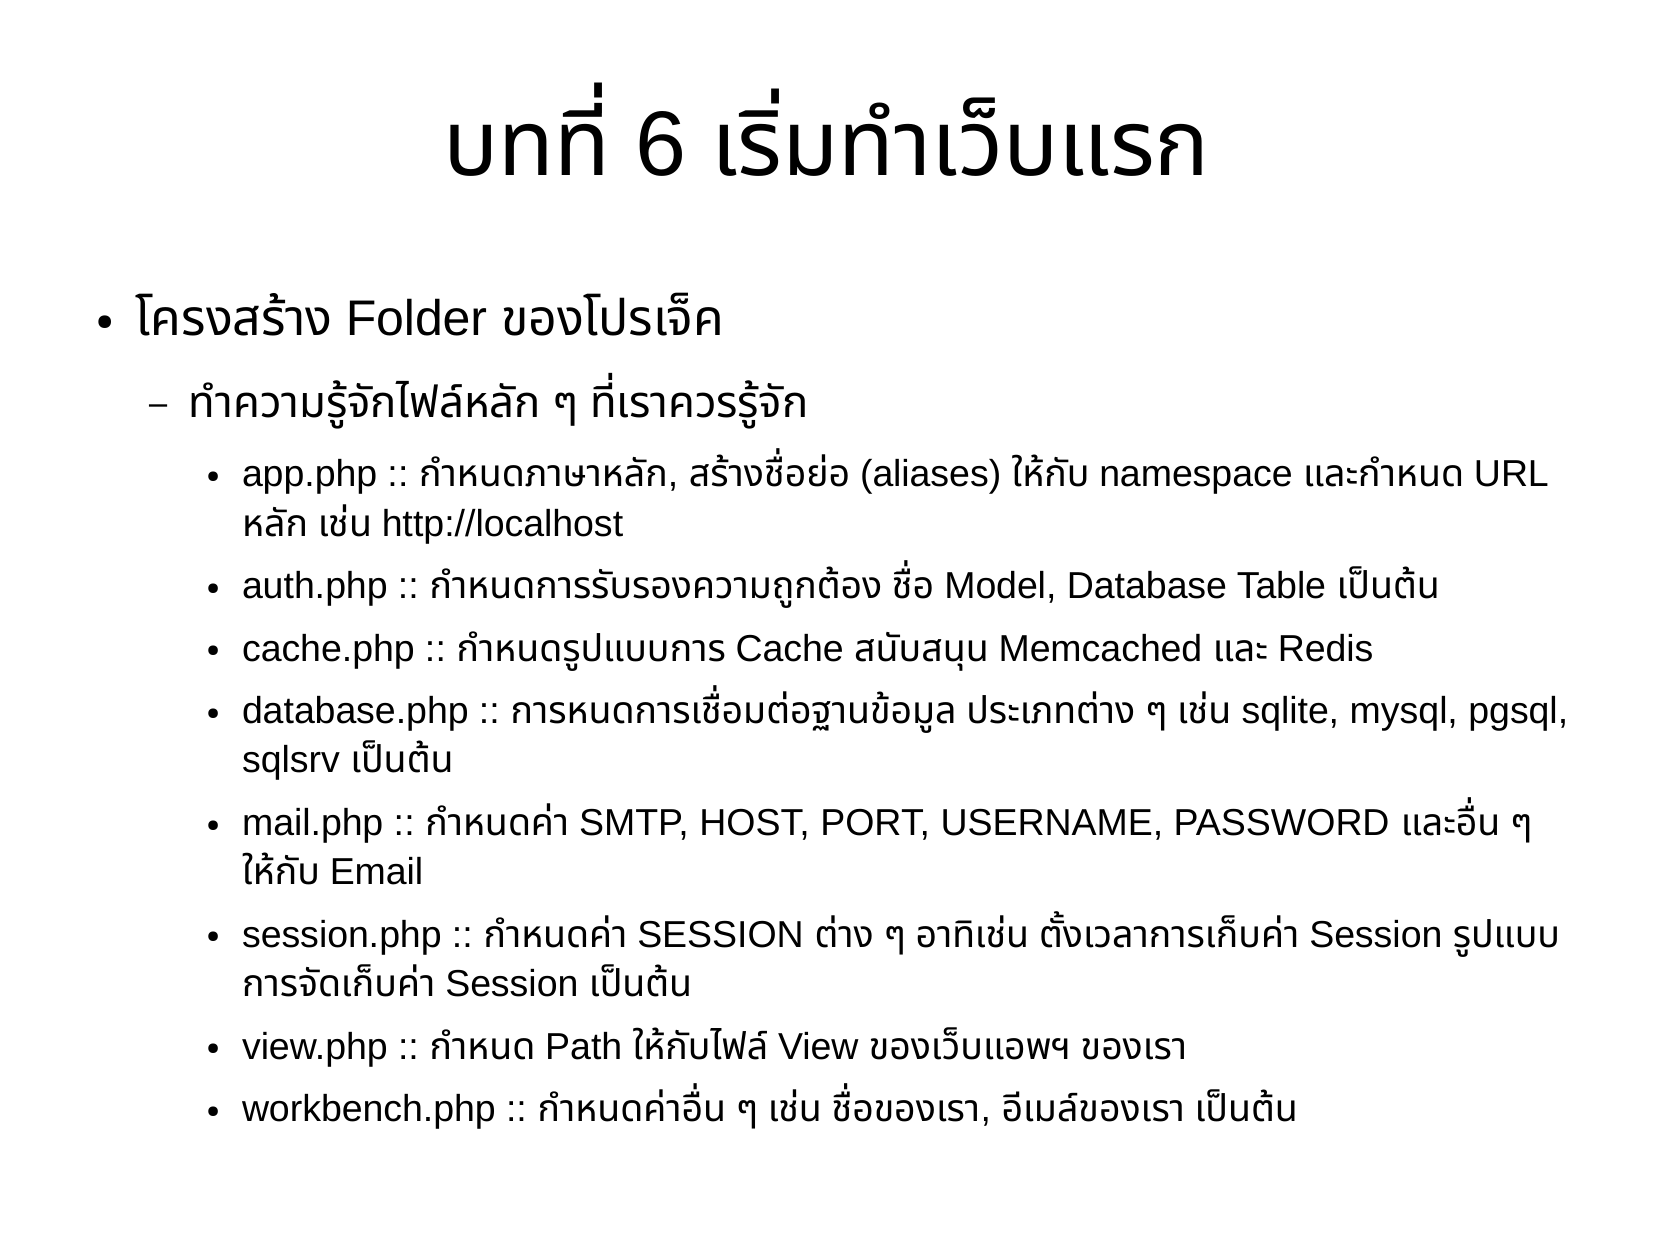

# บทที่ 6 เริ่มทำเว็บแรก
โครงสร้าง Folder ของโปรเจ็ค
ทำความรู้จักไฟล์หลัก ๆ ที่เราควรรู้จัก
app.php :: กำหนดภาษาหลัก, สร้างชื่อย่อ (aliases) ให้กับ namespace และกำหนด URL หลัก เช่น http://localhost
auth.php :: กำหนดการรับรองความถูกต้อง ชื่อ Model, Database Table เป็นต้น
cache.php :: กำหนดรูปแบบการ Cache สนับสนุน Memcached และ Redis
database.php :: การหนดการเชื่อมต่อฐานข้อมูล ประเภทต่าง ๆ เช่น sqlite, mysql, pgsql, sqlsrv เป็นต้น
mail.php :: กำหนดค่า SMTP, HOST, PORT, USERNAME, PASSWORD และอื่น ๆ ให้กับ Email
session.php :: กำหนดค่า SESSION ต่าง ๆ อาทิเช่น ตั้งเวลาการเก็บค่า Session รูปแบบการจัดเก็บค่า Session เป็นต้น
view.php :: กำหนด Path ให้กับไฟล์ View ของเว็บแอพฯ ของเรา
workbench.php :: กำหนดค่าอื่น ๆ เช่น ชื่อของเรา, อีเมล์ของเรา เป็นต้น